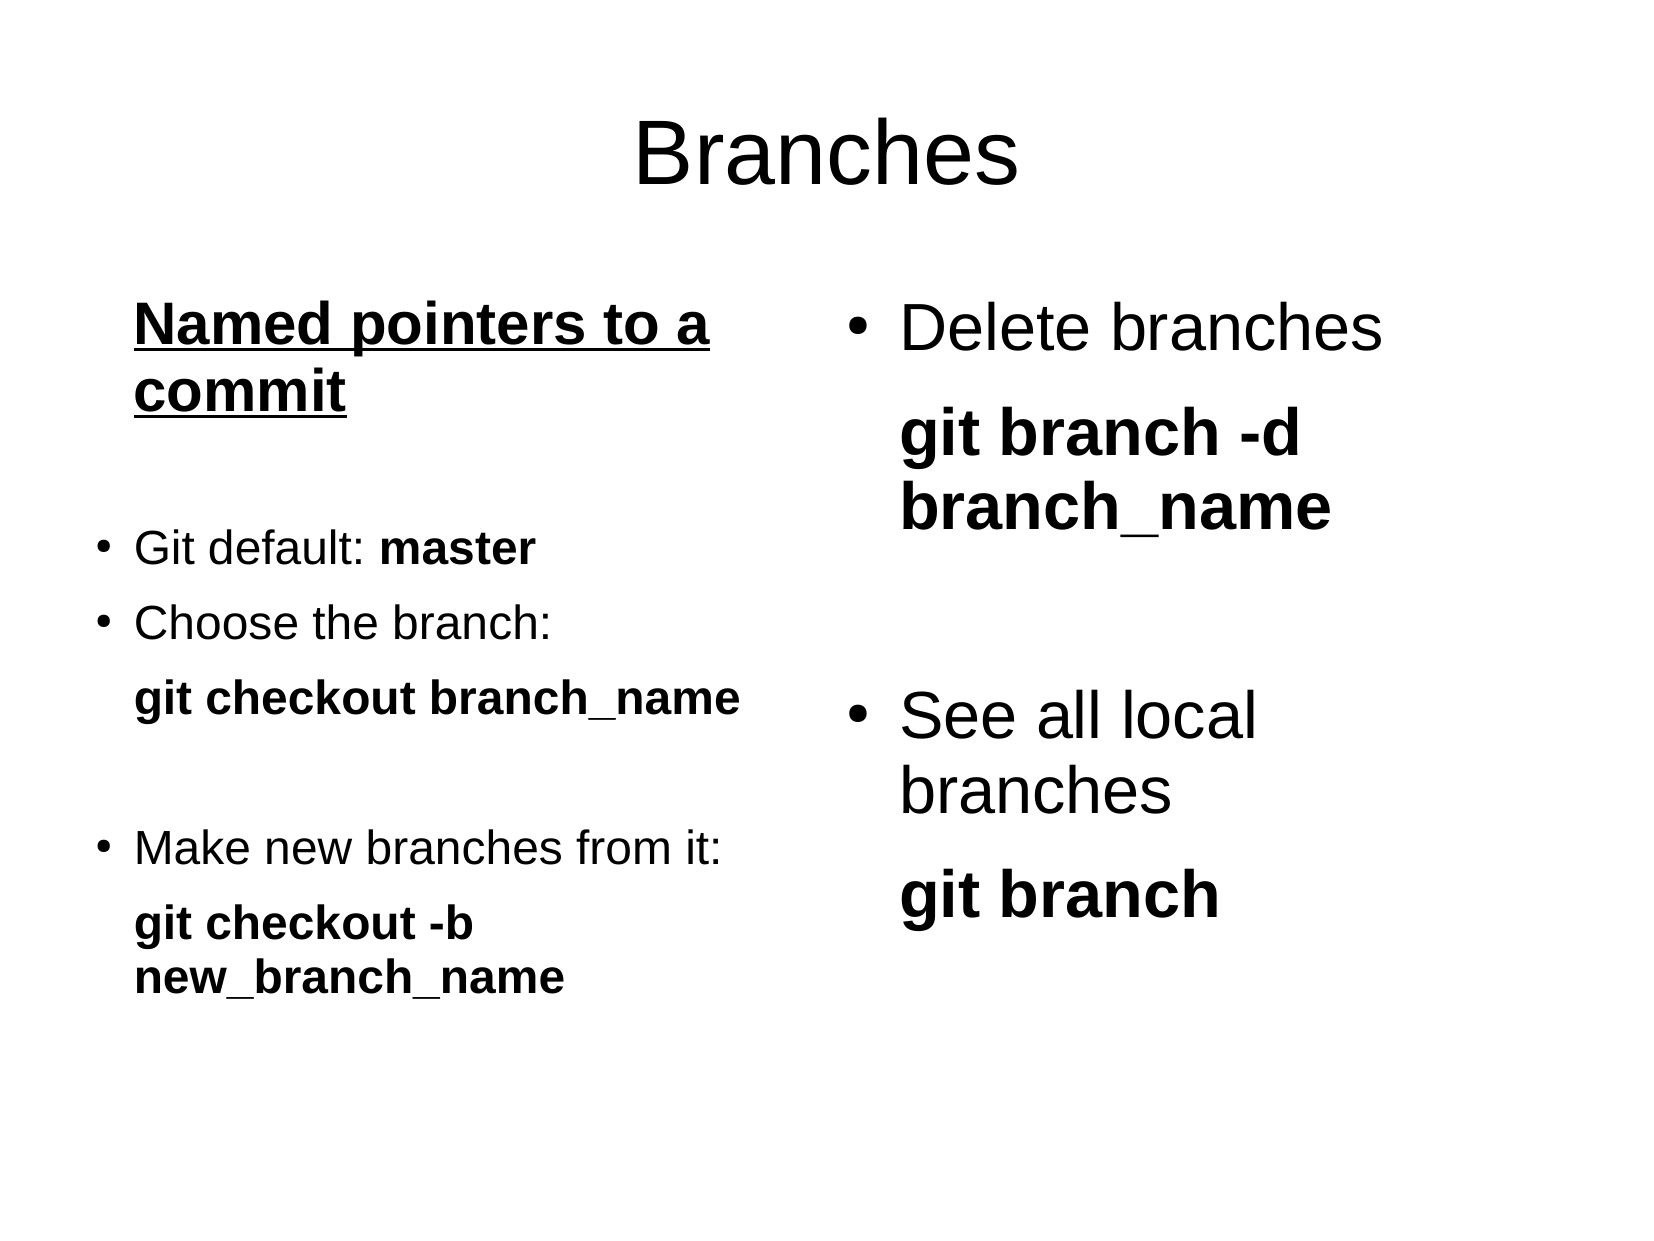

# Branches
Named pointers to a commit
Git default: master
Choose the branch:
git checkout branch_name
Make new branches from it:
git checkout -b new_branch_name
Delete branches
git branch -d branch_name
See all local branches
git branch